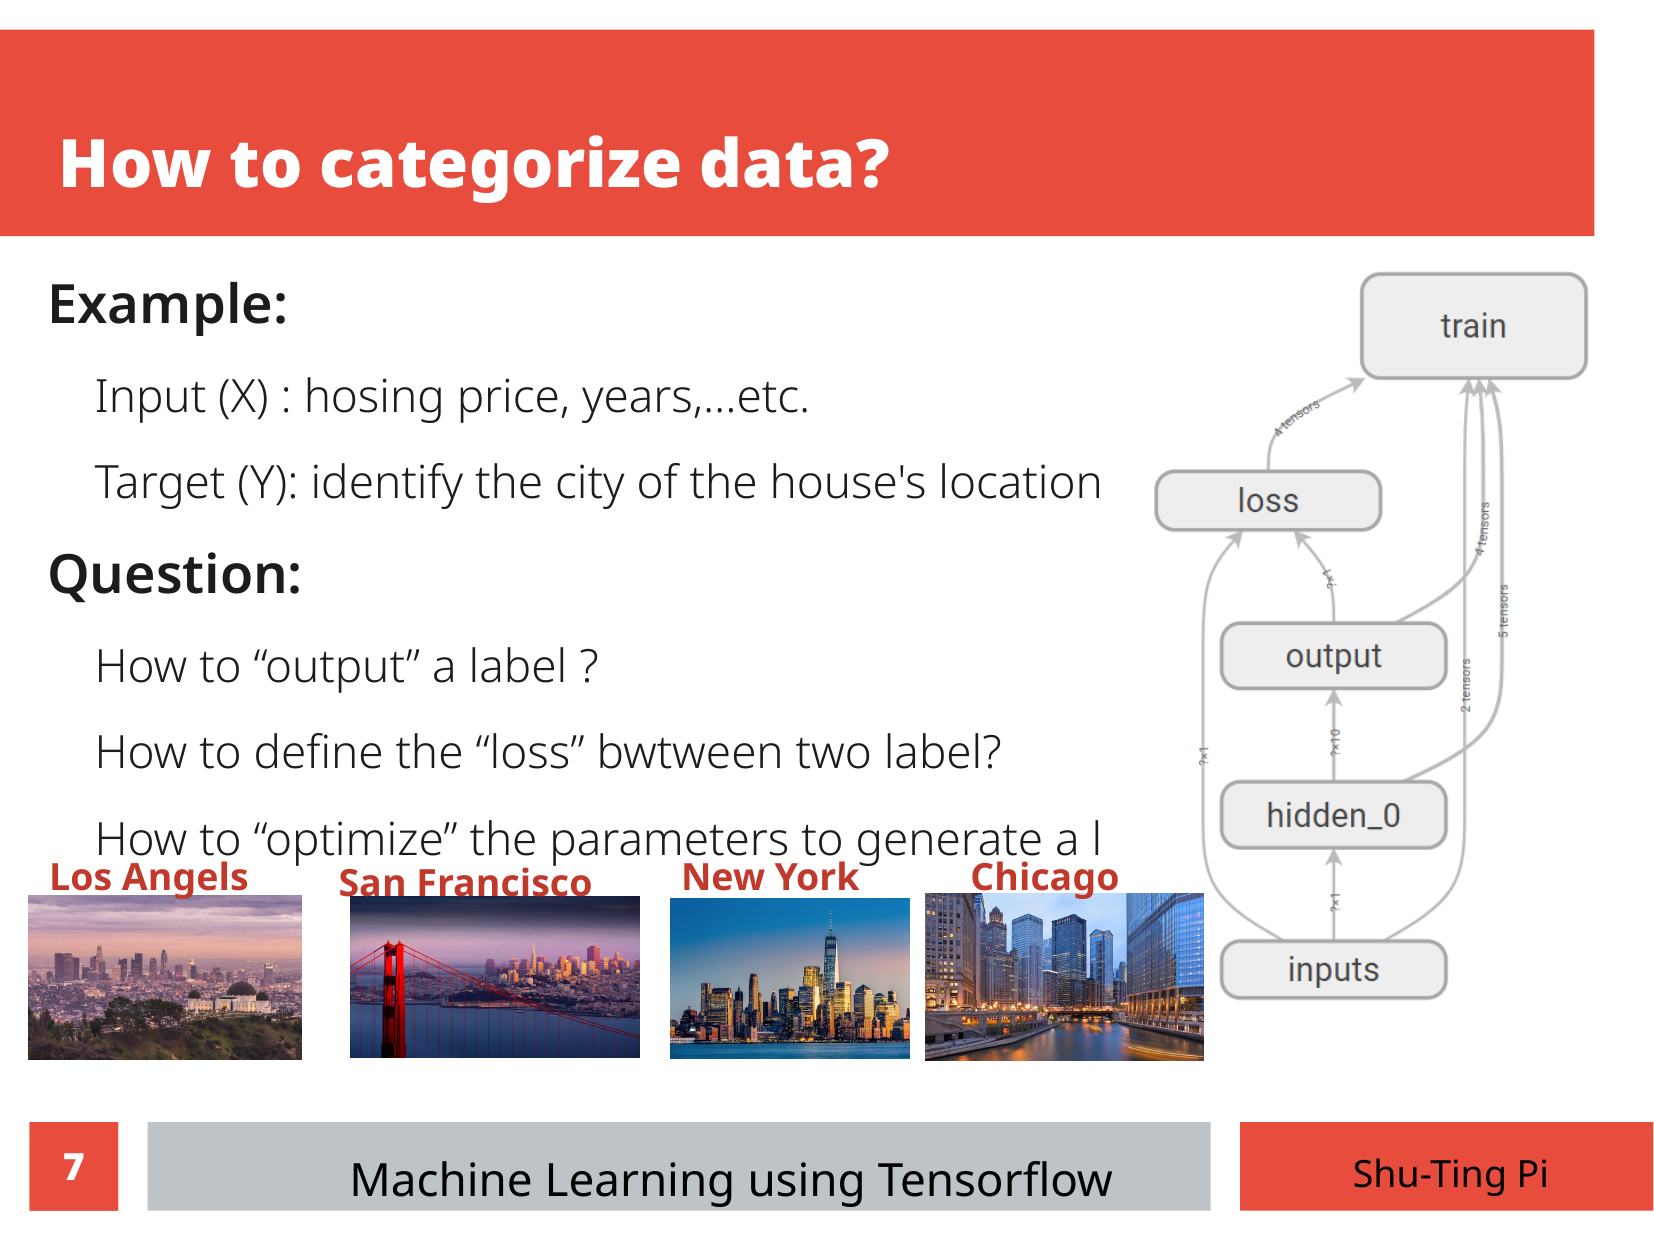

# How to categorize data?
Example:
Input (X) : hosing price, years,...etc.
Target (Y): identify the city of the house's location
Question:
How to “output” a label ?
How to define the “loss” bwtween two label?
How to “optimize” the parameters to generate a label?
Los Angels
New York
Chicago
San Francisco
7
Machine Learning using Tensorflow
Shu-Ting Pi